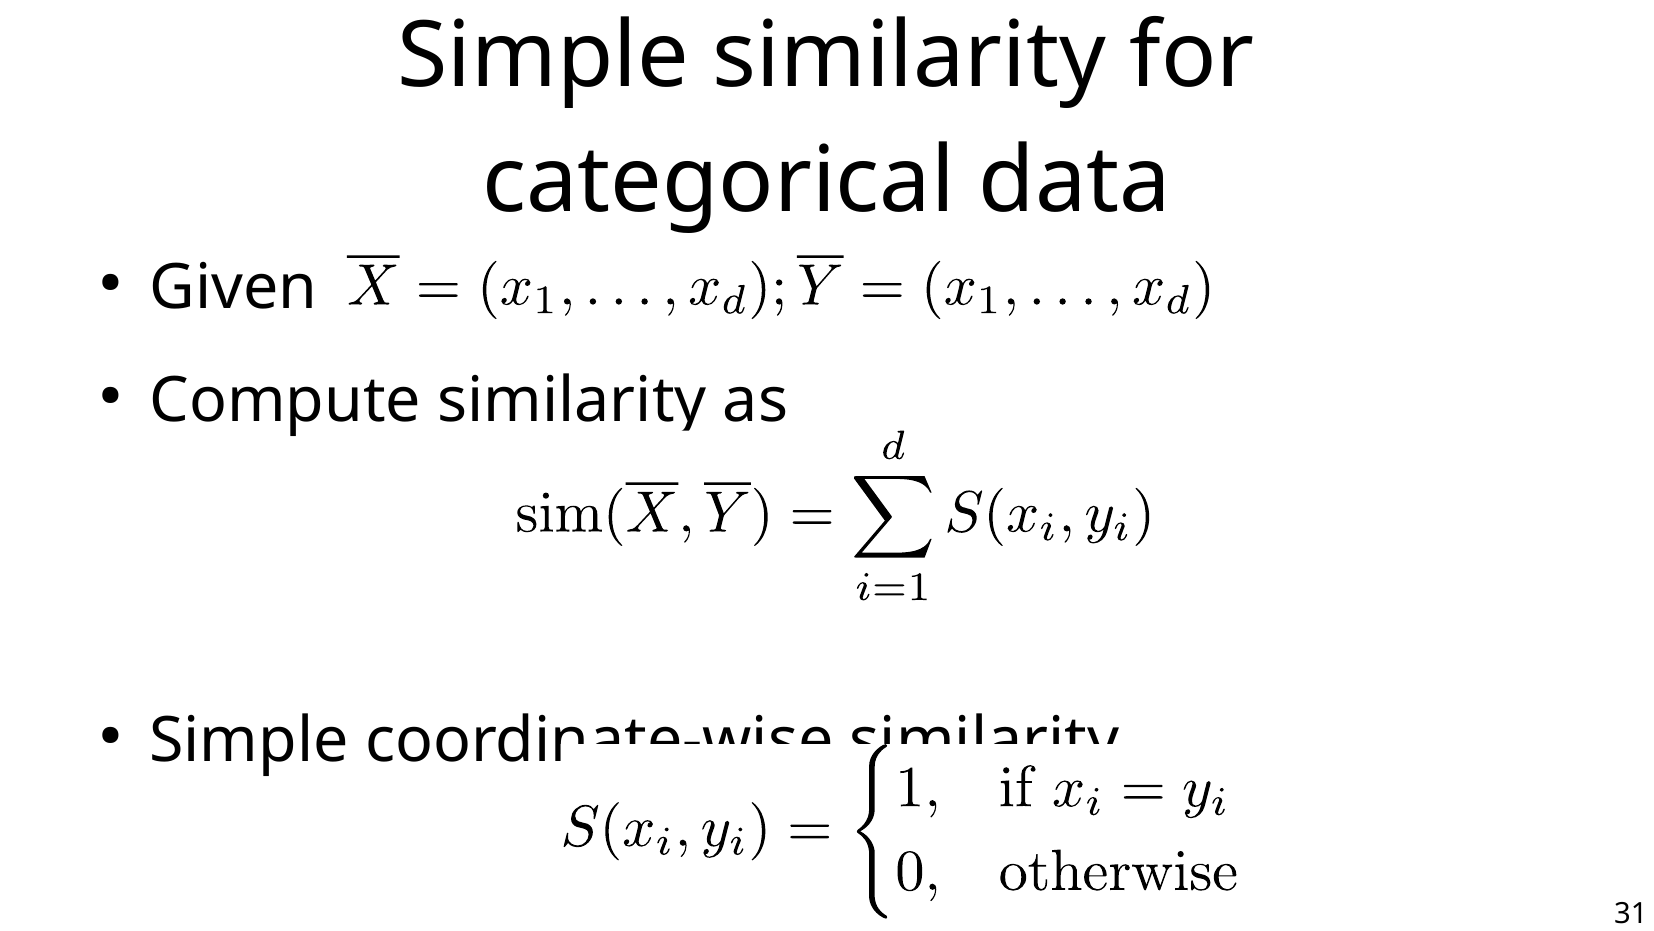

# Simple similarity for categorical data
Given
Compute similarity as
Simple coordinate-wise similarity
31